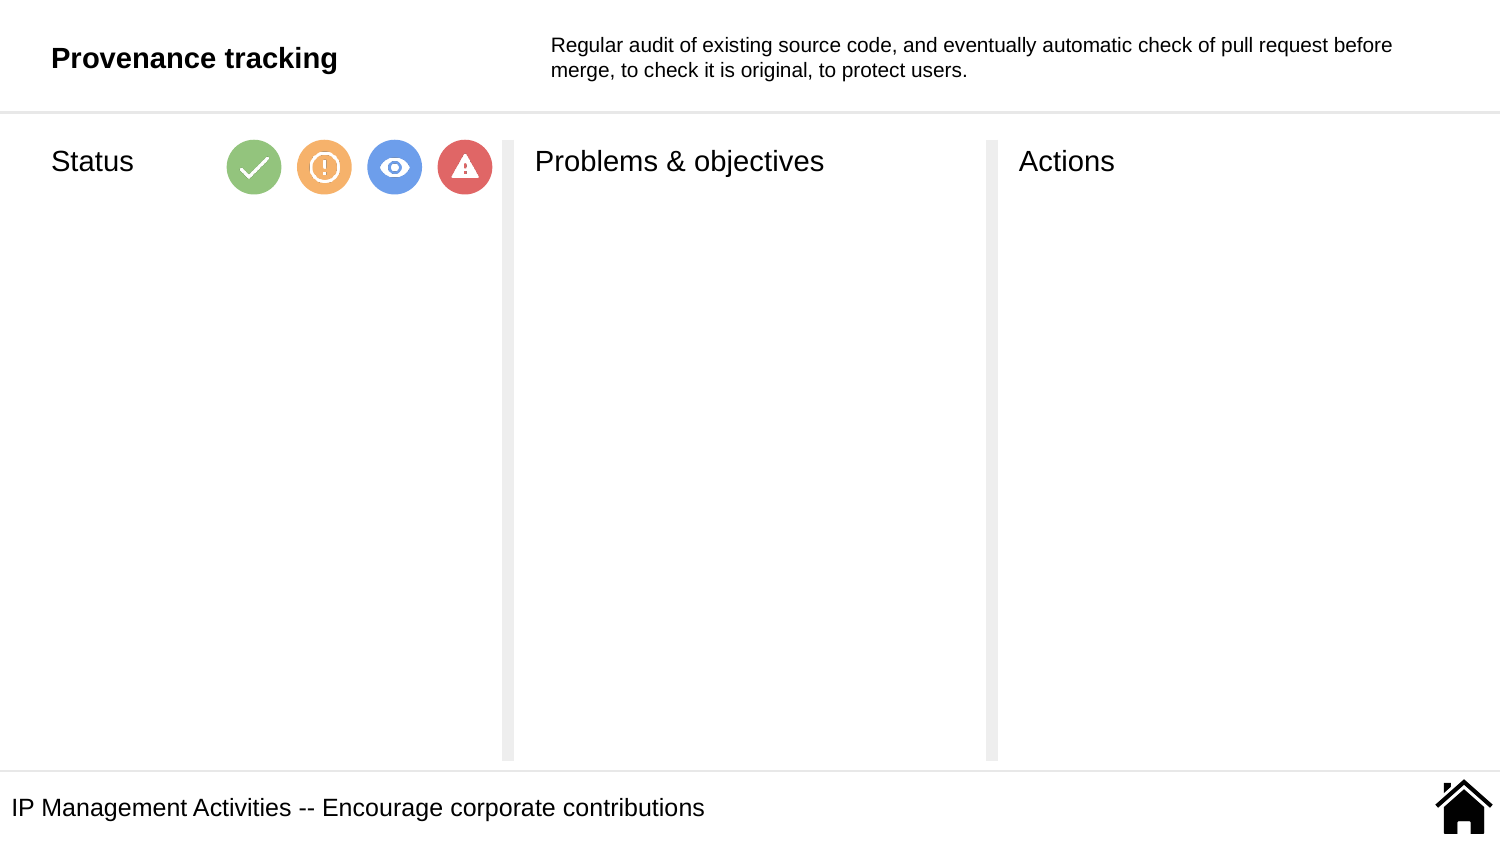

Provenance tracking
Regular audit of existing source code, and eventually automatic check of pull request before merge, to check it is original, to protect users.
# Status
Problems & objectives
Actions
IP Management Activities -- Encourage corporate contributions